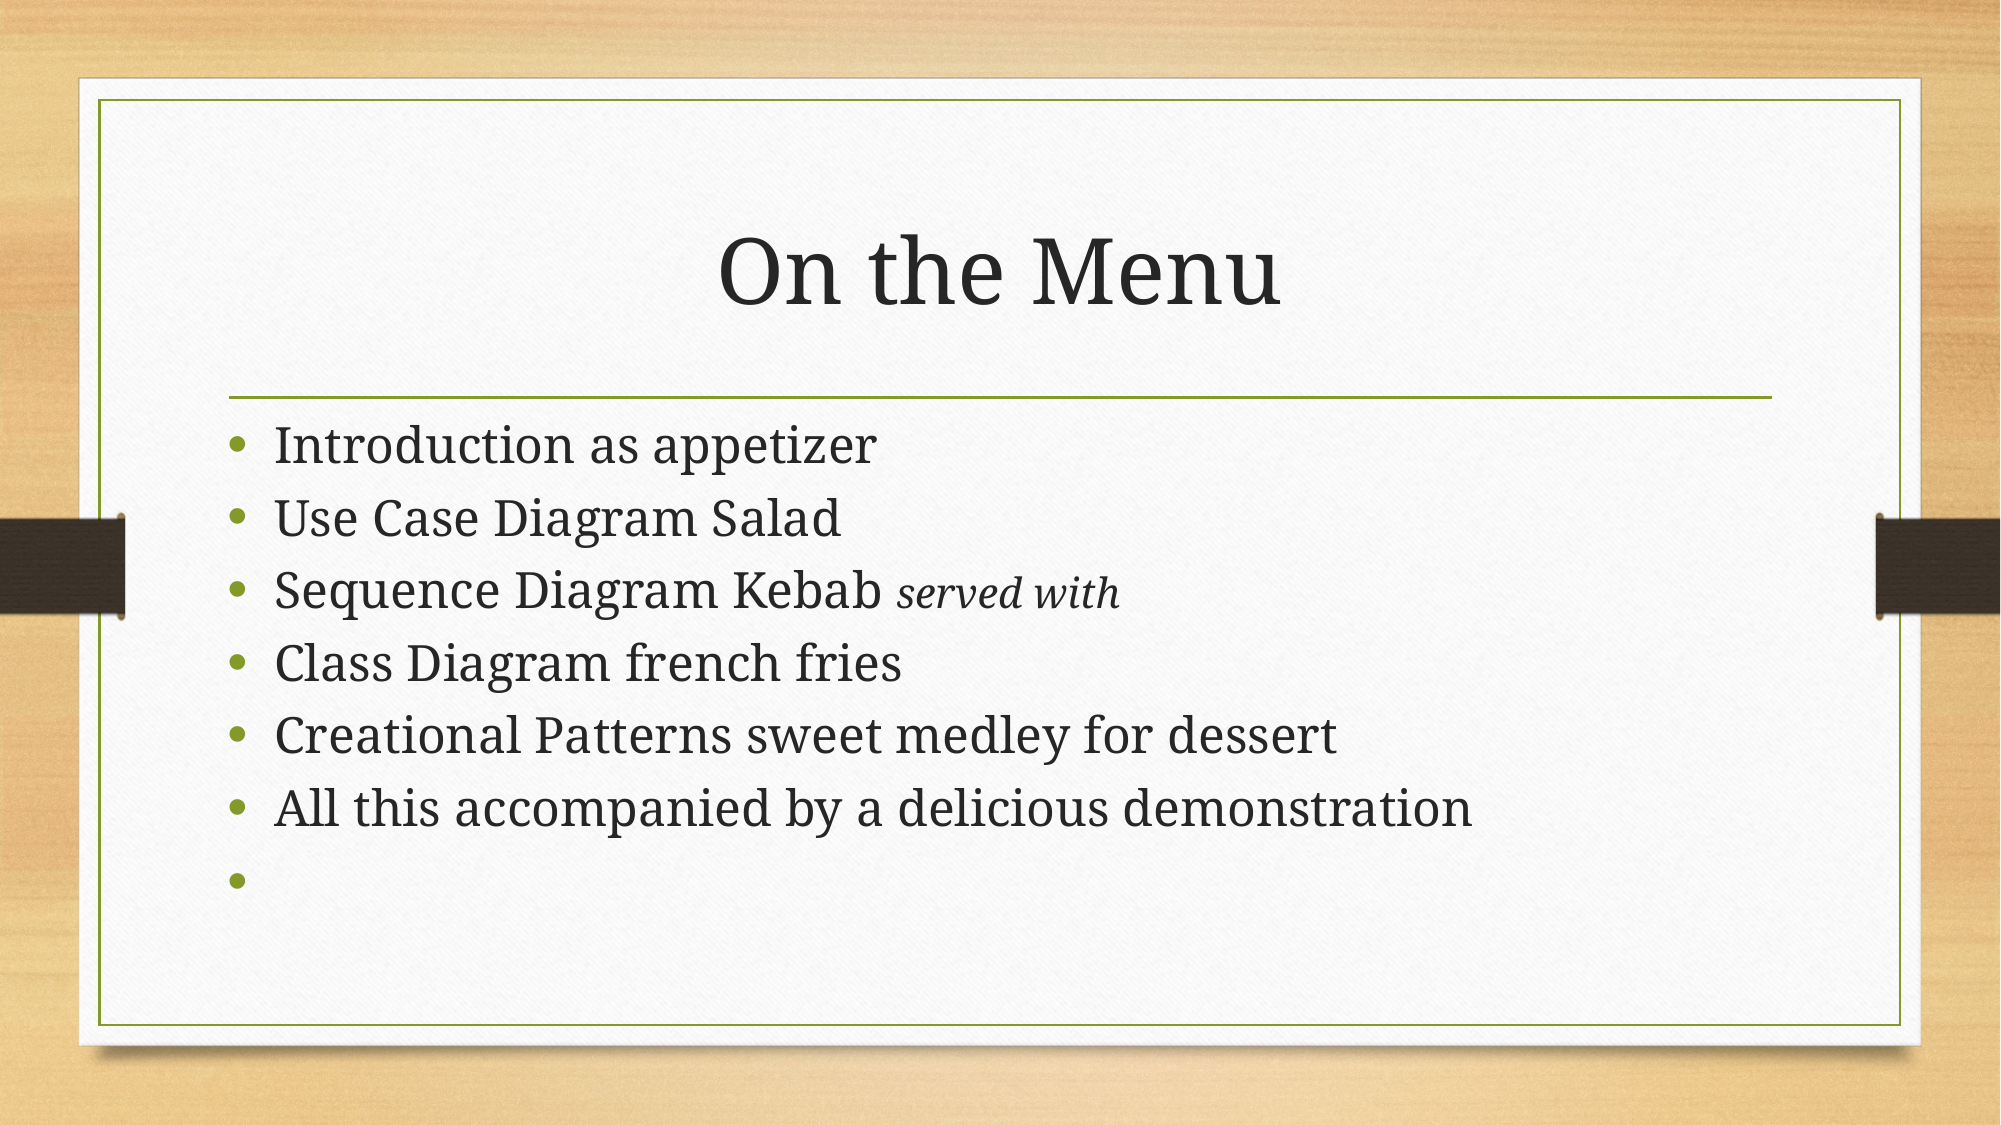

# On the Menu
Introduction as appetizer
Use Case Diagram Salad
Sequence Diagram Kebab served with
Class Diagram french fries
Creational Patterns sweet medley for dessert
All this accompanied by a delicious demonstration